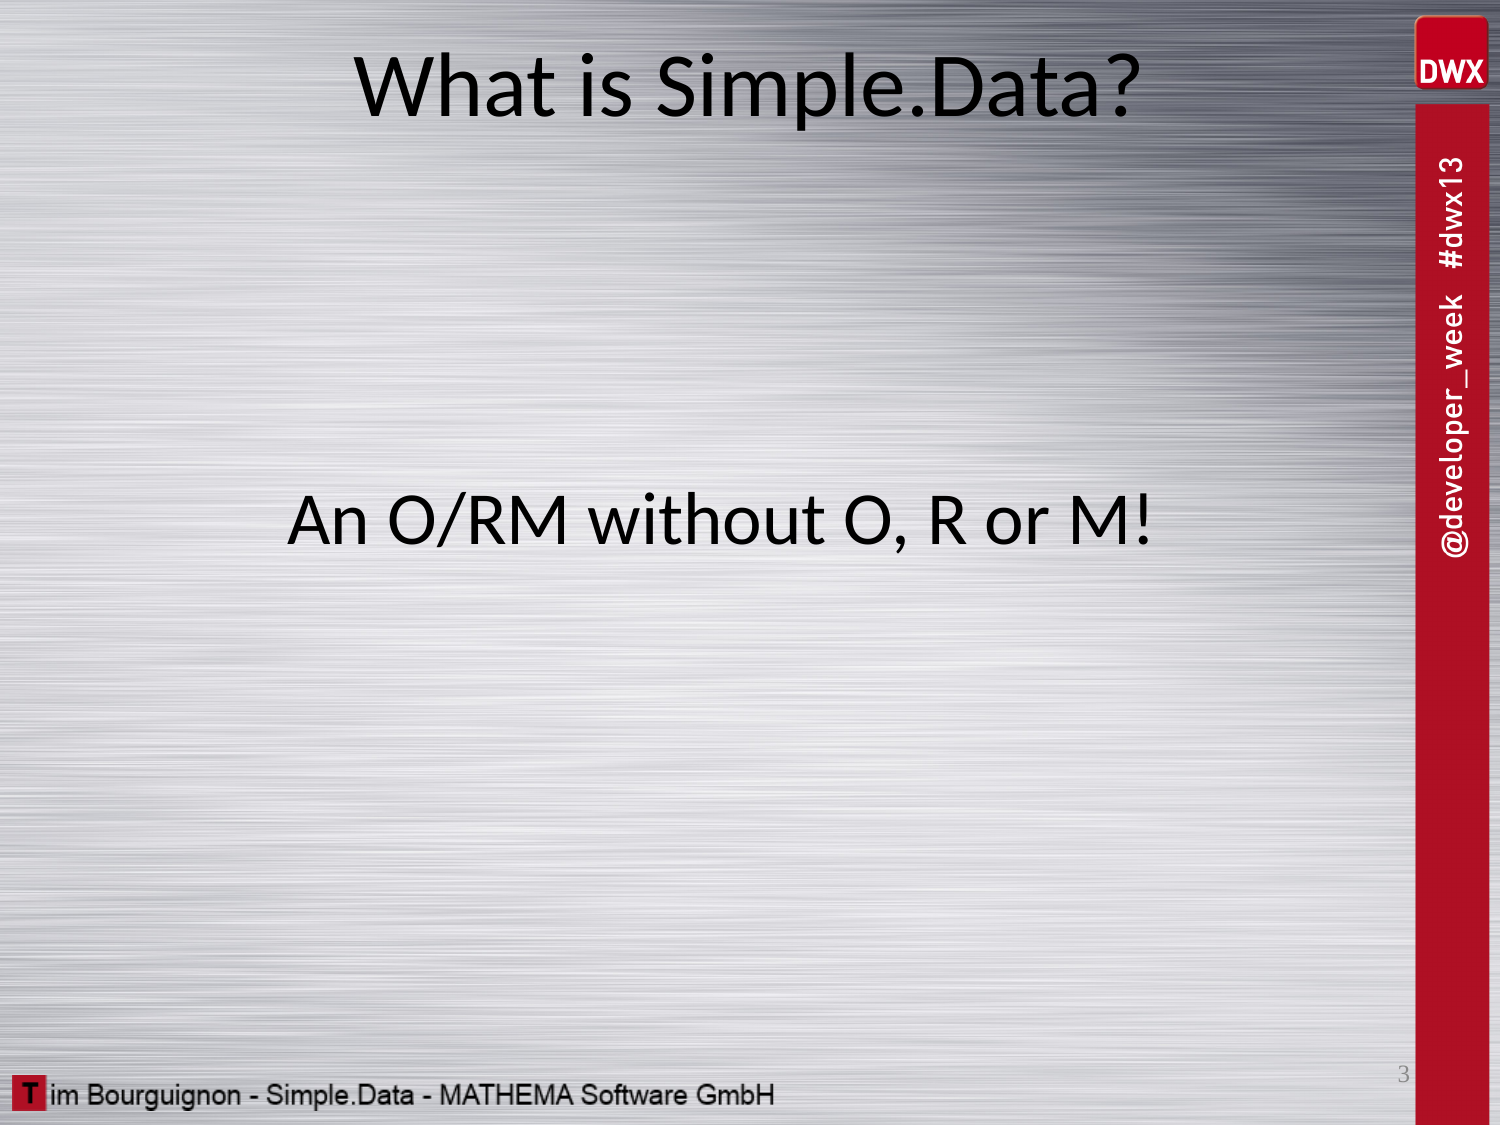

# What is Simple.Data?
An O/RM without O, R or M!
3